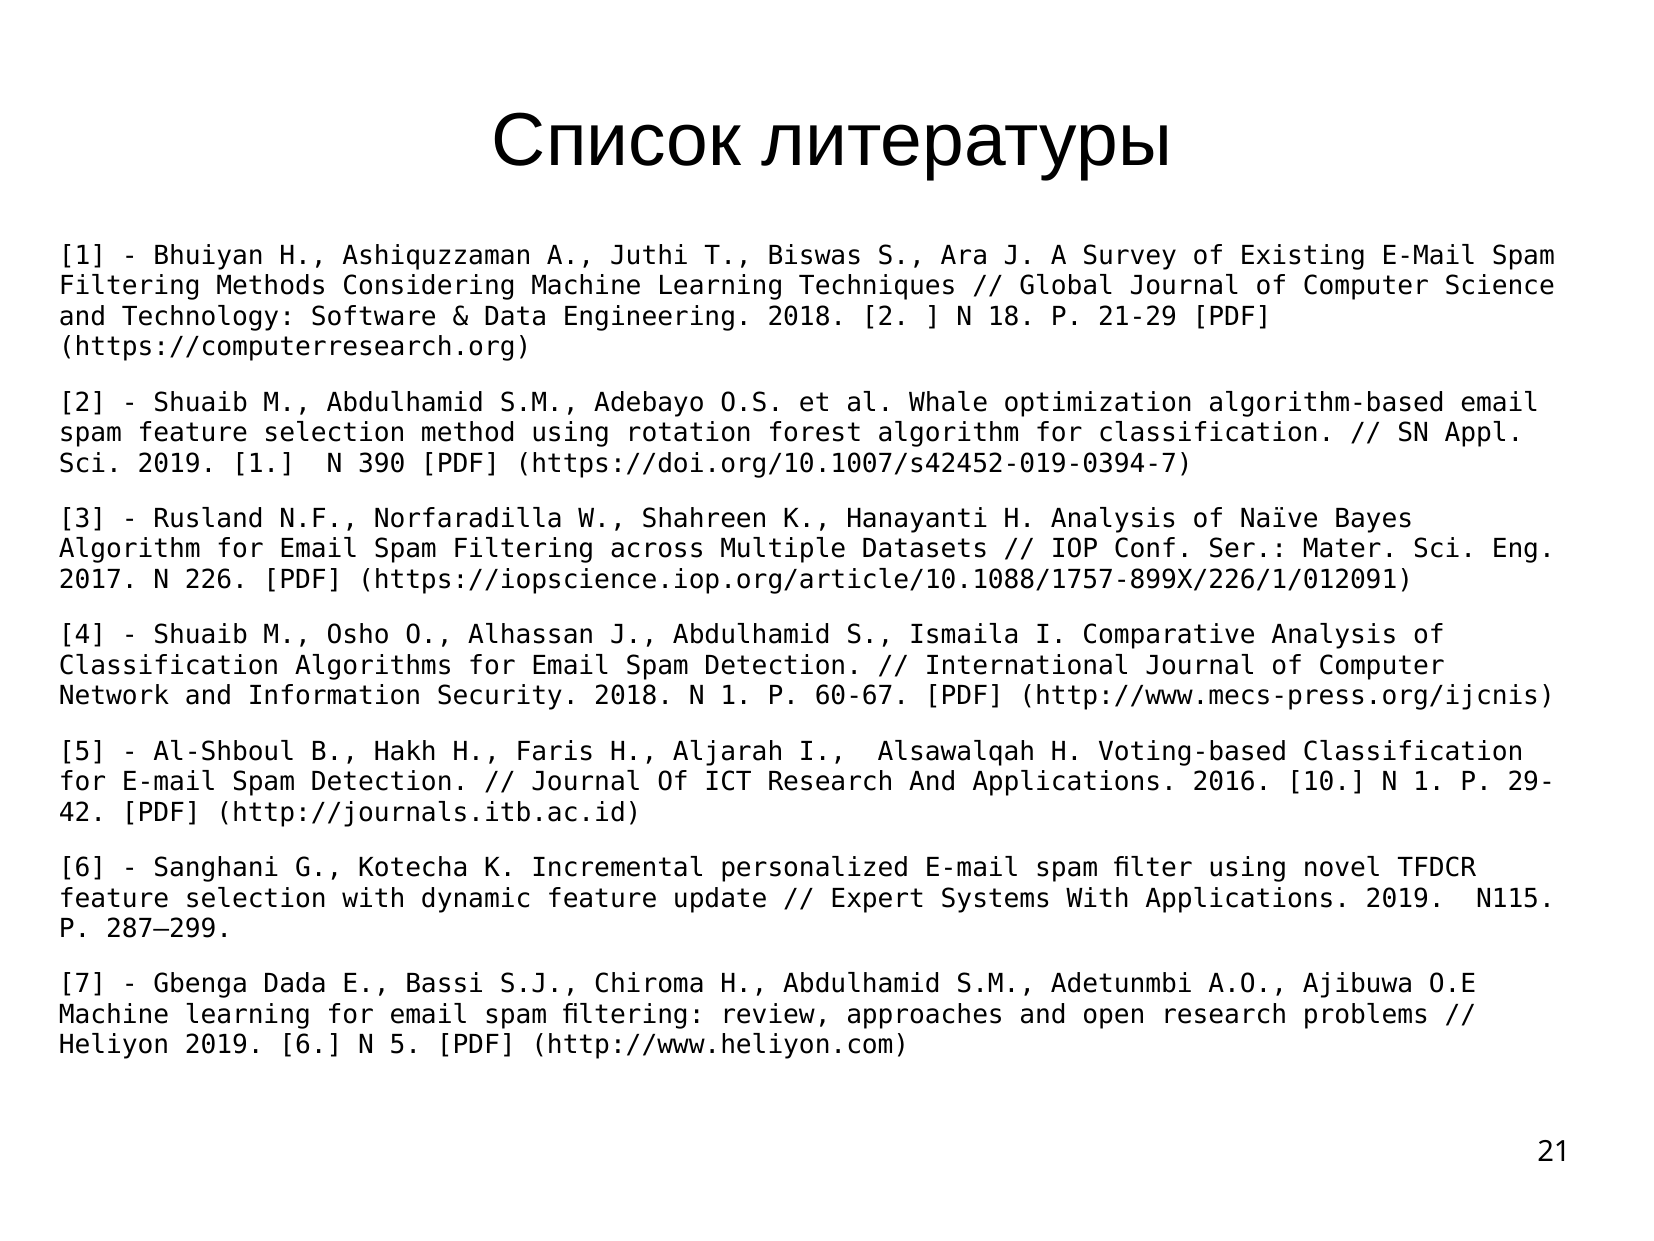

# Список литературы
[1] - Bhuiyan H., Ashiquzzaman A., Juthi T., Biswas S., Ara J. A Survey of Existing E-Mail Spam Filtering Methods Considering Machine Learning Techniques // Global Journal of Computer Science and Technology: Software & Data Engineering. 2018. [2. ] N 18. P. 21-29 [PDF] (https://computerresearch.org)
[2] - Shuaib M., Abdulhamid S.M., Adebayo O.S. et al. Whale optimization algorithm-based email spam feature selection method using rotation forest algorithm for classification. // SN Appl. Sci. 2019. [1.] N 390 [PDF] (https://doi.org/10.1007/s42452-019-0394-7)
[3] - Rusland N.F., Norfaradilla W., Shahreen K., Hanayanti H. Analysis of Naı̈ve Bayes Algorithm for Email Spam Filtering across Multiple Datasets // IOP Conf. Ser.: Mater. Sci. Eng. 2017. N 226. [PDF] (https://iopscience.iop.org/article/10.1088/1757-899X/226/1/012091)
[4] - Shuaib M., Osho O., Alhassan J., Abdulhamid S., Ismaila I. Comparative Analysis of Classification Algorithms for Email Spam Detection. // International Journal of Computer Network and Information Security. 2018. N 1. P. 60-67. [PDF] (http://www.mecs-press.org/ijcnis)
[5] - Al-Shboul B., Hakh H., Faris H., Aljarah I., Alsawalqah H. Voting-based Classification for E-mail Spam Detection. // Journal Of ICT Research And Applications. 2016. [10.] N 1. P. 29-42. [PDF] (http://journals.itb.ac.id)
[6] - Sanghani G., Kotecha K. Incremental personalized E-mail spam ﬁlter using novel TFDCR feature selection with dynamic feature update // Expert Systems With Applications. 2019. N115. P. 287–299.
[7] - Gbenga Dada E., Bassi S.J., Chiroma H., Abdulhamid S.M., Adetunmbi A.O., Ajibuwa O.E Machine learning for email spam ﬁltering: review, approaches and open research problems // Heliyon 2019. [6.] N 5. [PDF] (http://www.heliyon.com)
21
Москва, 2020 г.